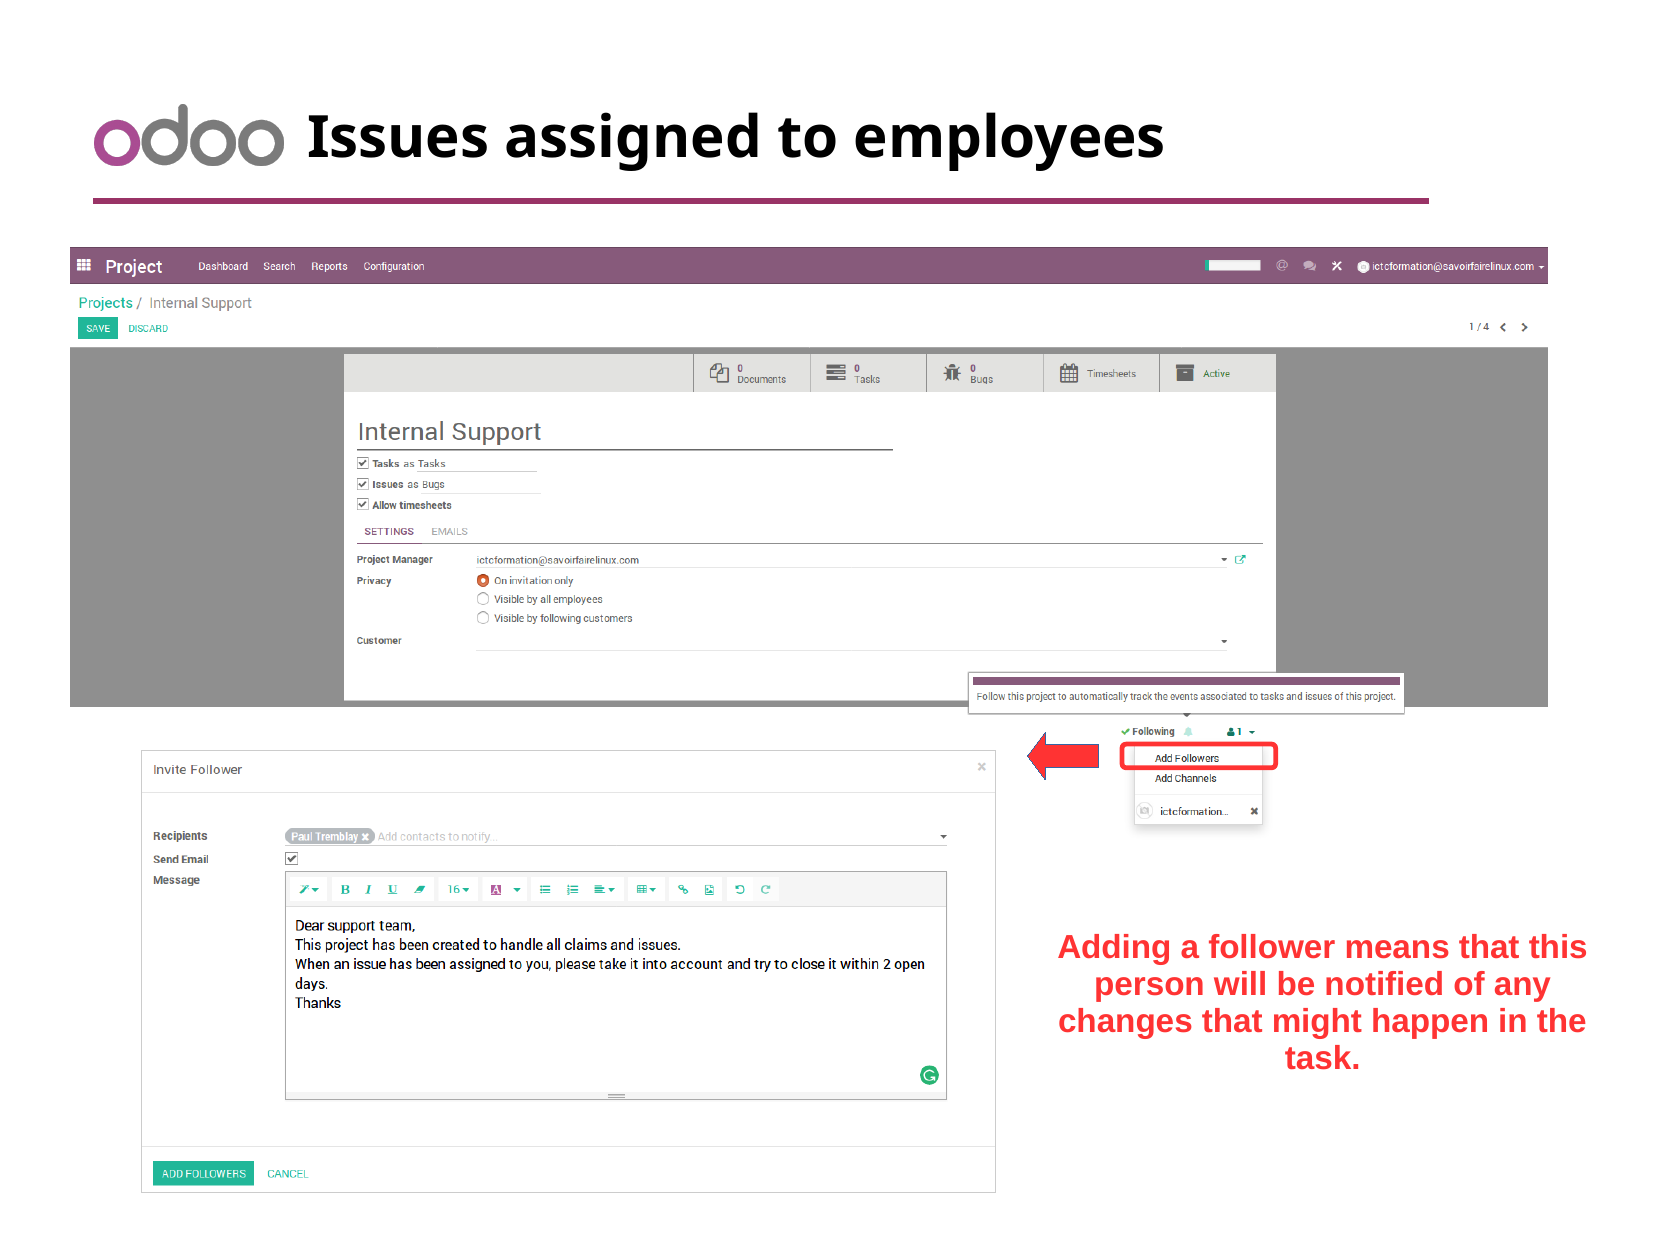

# Issues assigned to employees
Adding a follower means that this person will be notified of any changes that might happen in the task.